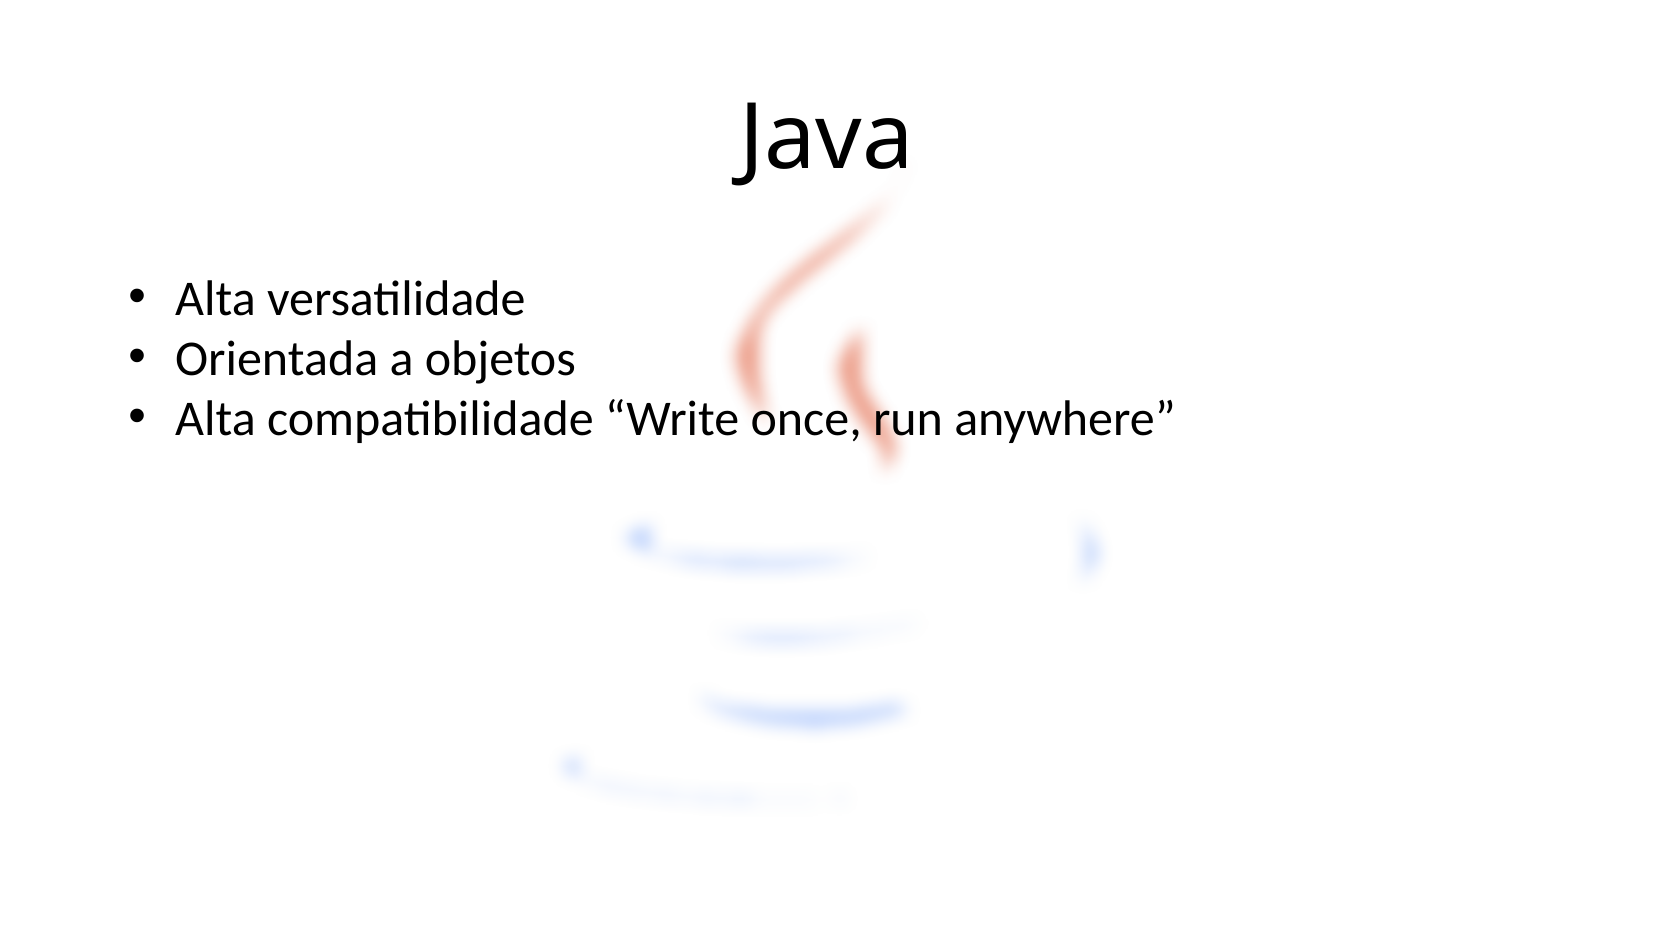

# Java
Alta versatilidade
Orientada a objetos
Alta compatibilidade “Write once, run anywhere”